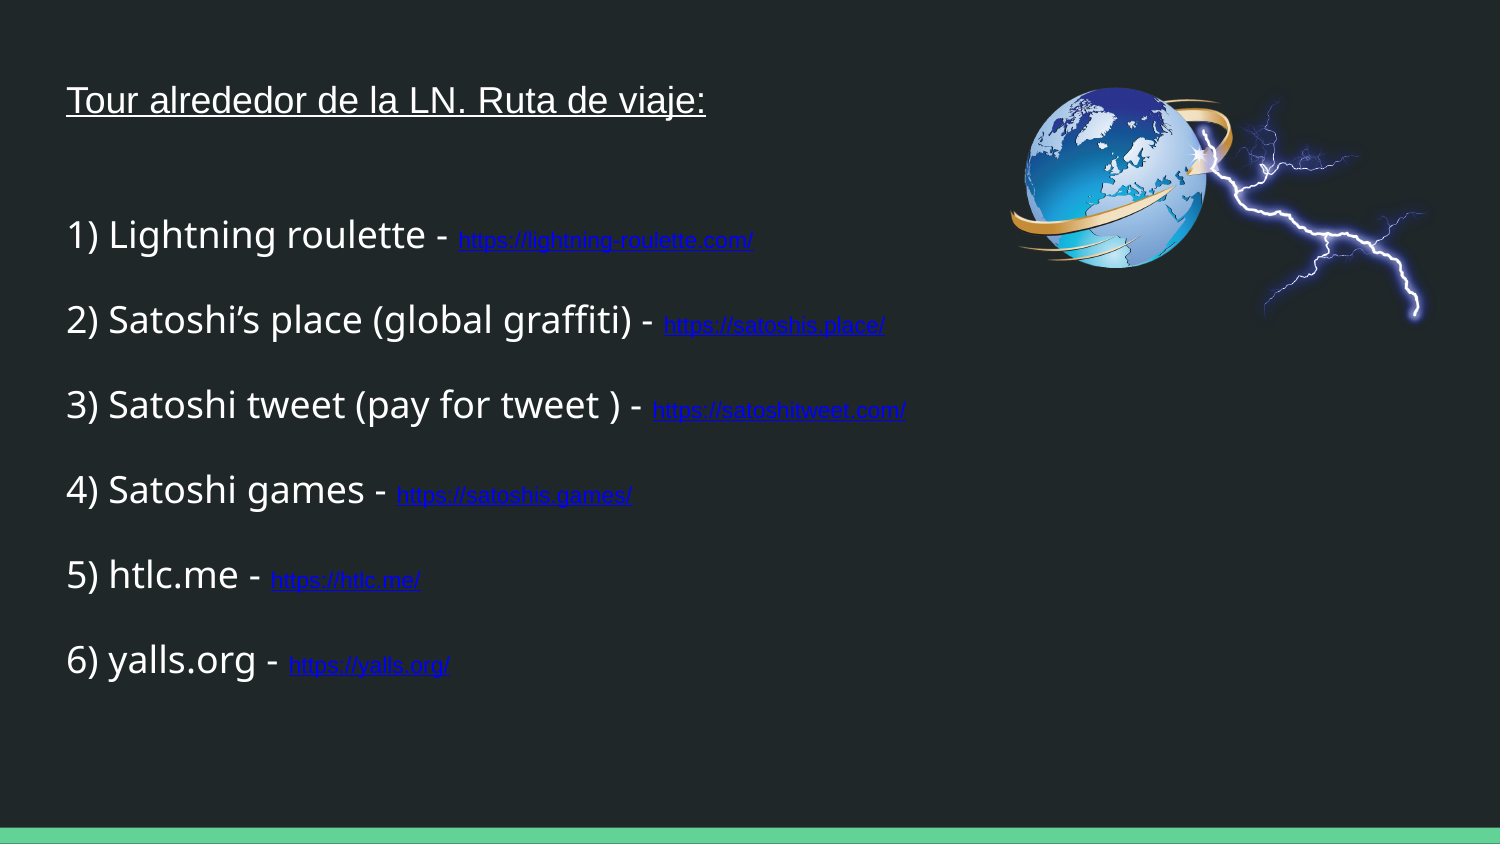

Tour alrededor de la LN. Ruta de viaje:
1) Lightning roulette - https://lightning-roulette.com/
2) Satoshi’s place (global graffiti) - https://satoshis.place/
3) Satoshi tweet (pay for tweet ) - https://satoshitweet.com/
4) Satoshi games - https://satoshis.games/
5) htlc.me - https://htlc.me/
6) yalls.org - https://yalls.org/